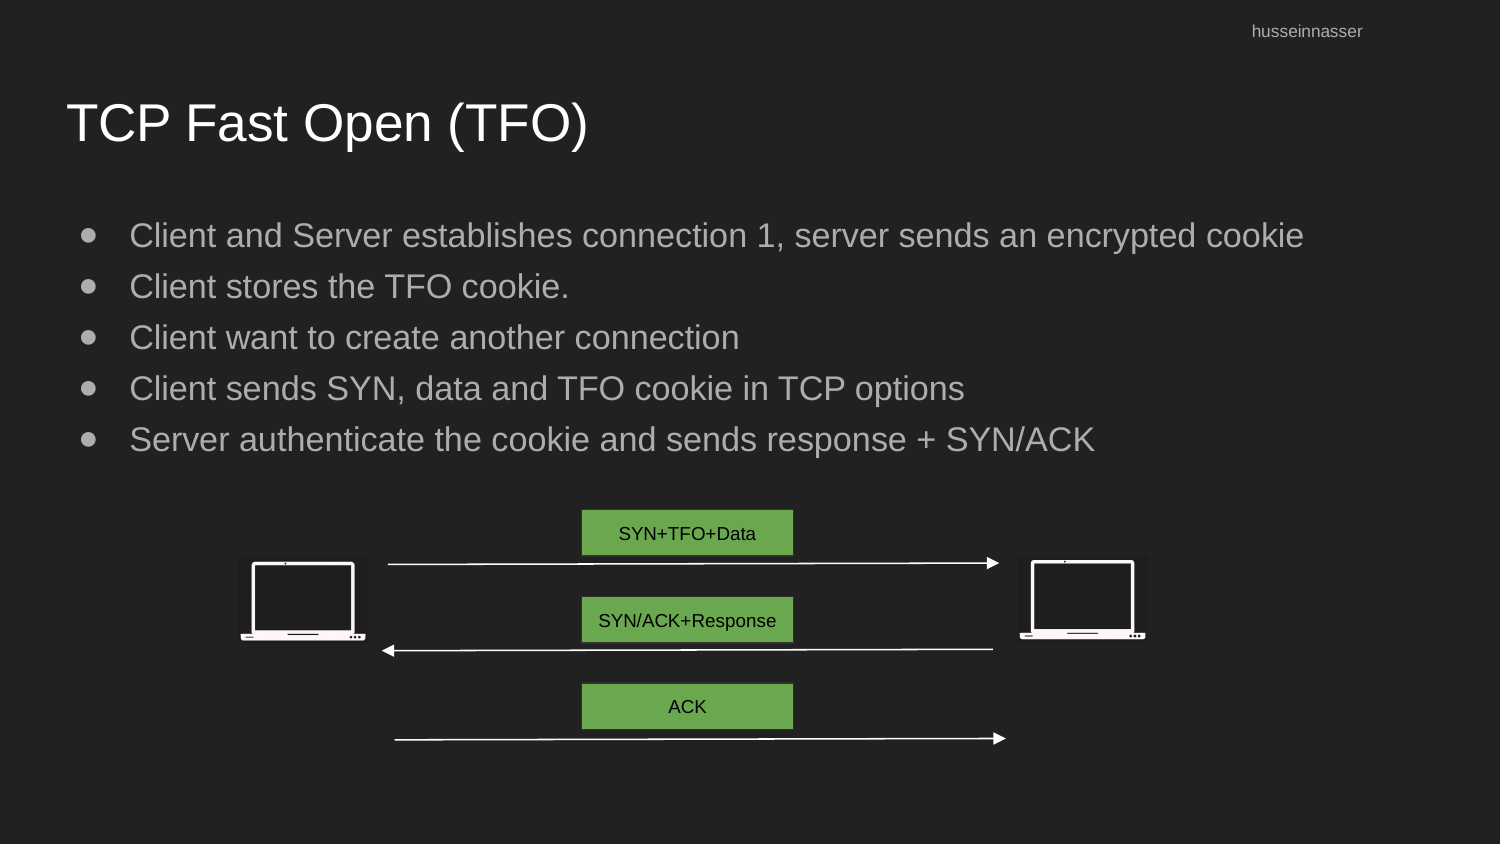

husseinnasser
# TCP Fast Open (TFO)
Client and Server establishes connection 1, server sends an encrypted cookie
Client stores the TFO cookie.
Client want to create another connection
Client sends SYN, data and TFO cookie in TCP options
Server authenticate the cookie and sends response + SYN/ACK
SYN+TFO+Data
SYN/ACK+Response
ACK